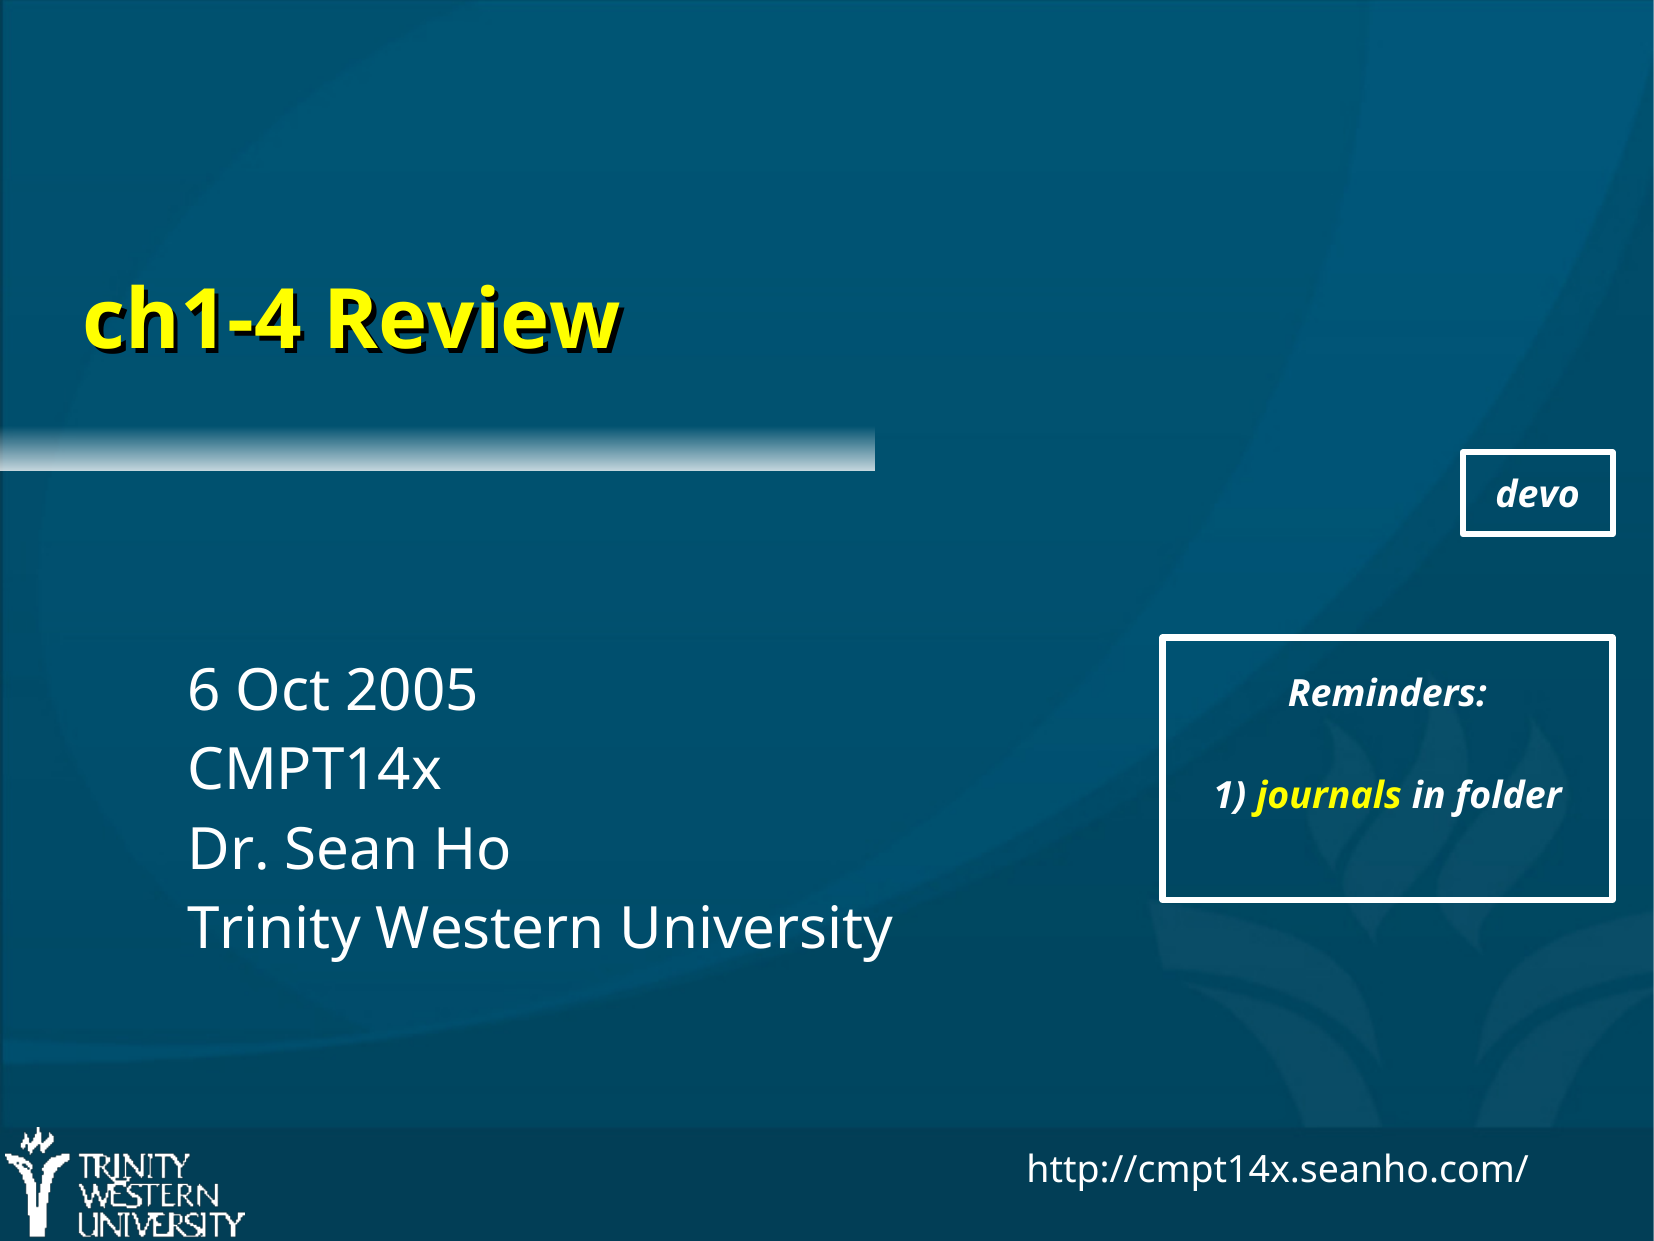

# ch1-4 Review
devo
6 Oct 2005
CMPT14x
Dr. Sean Ho
Trinity Western University
Reminders:
1) journals in folder
http://cmpt14x.seanho.com/